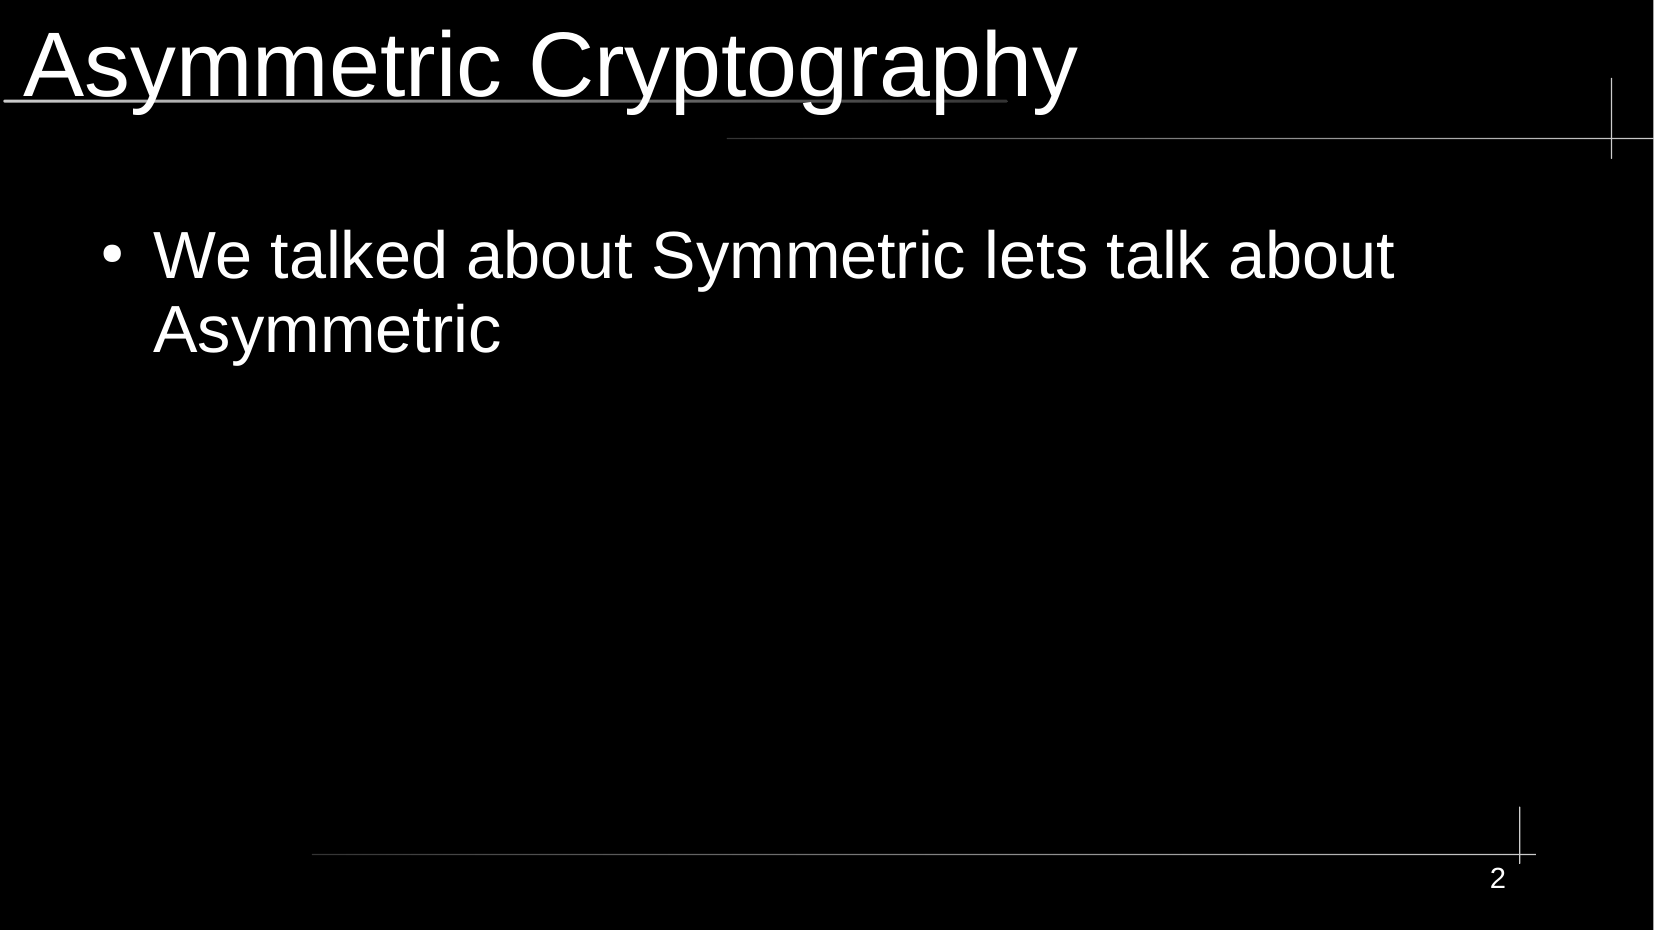

# Asymmetric Cryptography
We talked about Symmetric lets talk about Asymmetric
2